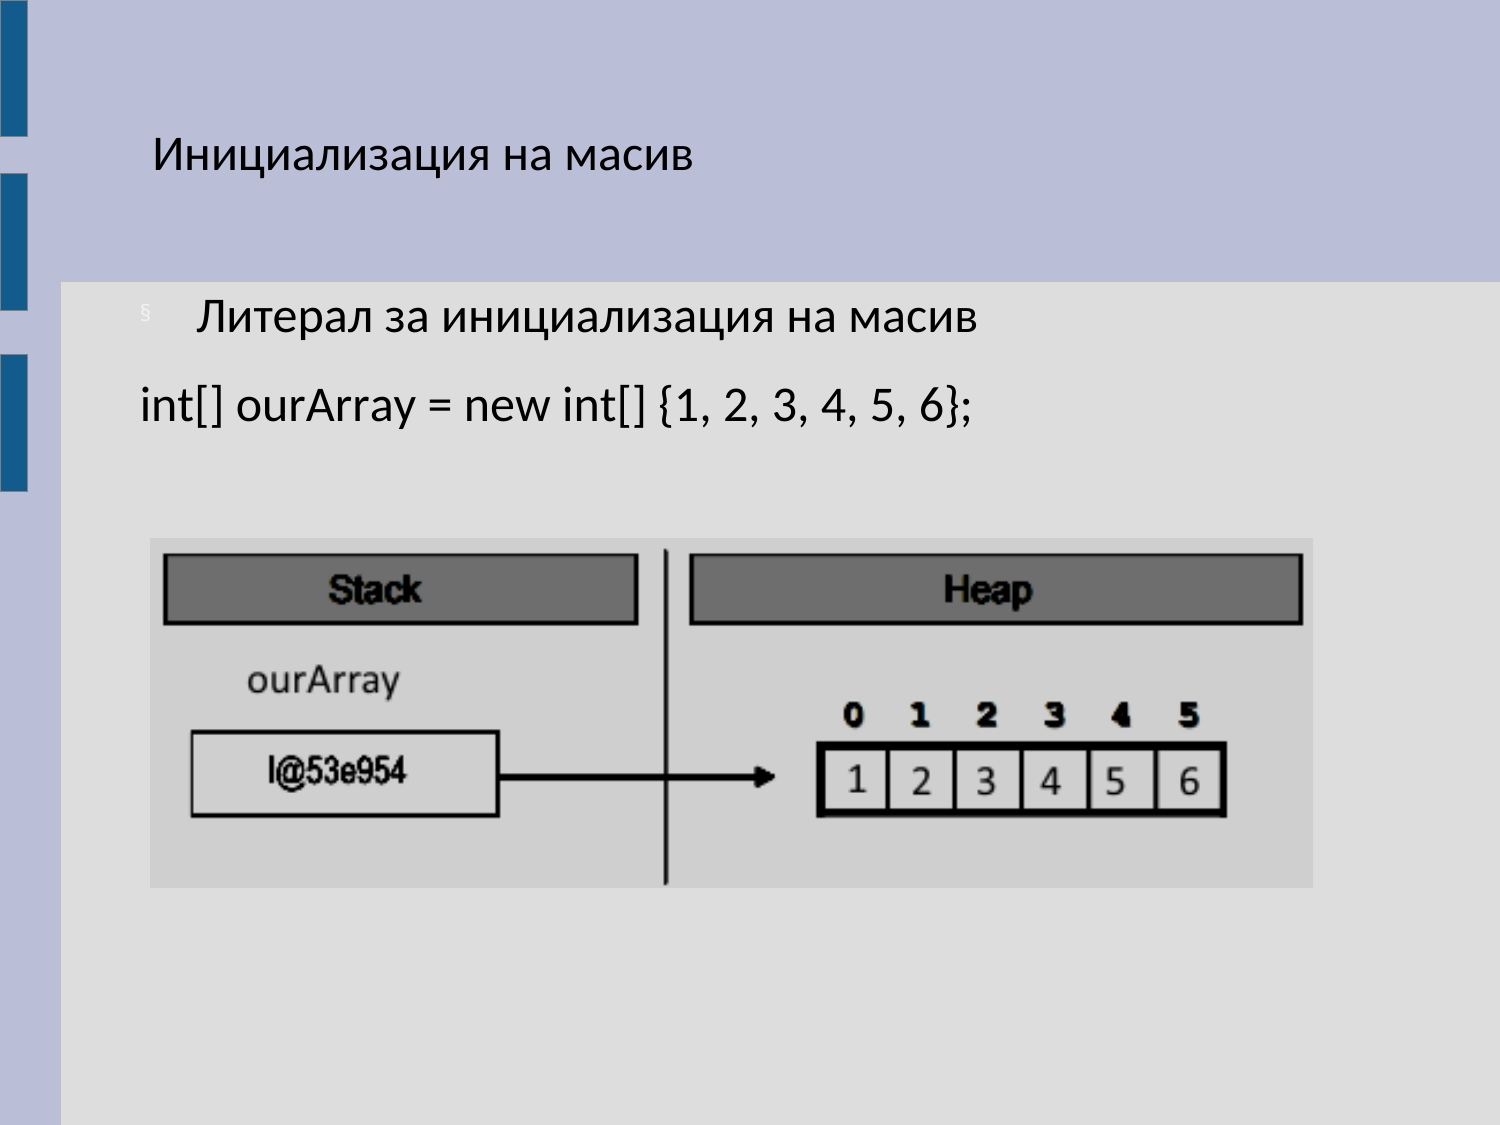

# Инициализация на масив
Литерал за инициализация на масив
int[] ourArray = new int[] {1, 2, 3, 4, 5, 6};